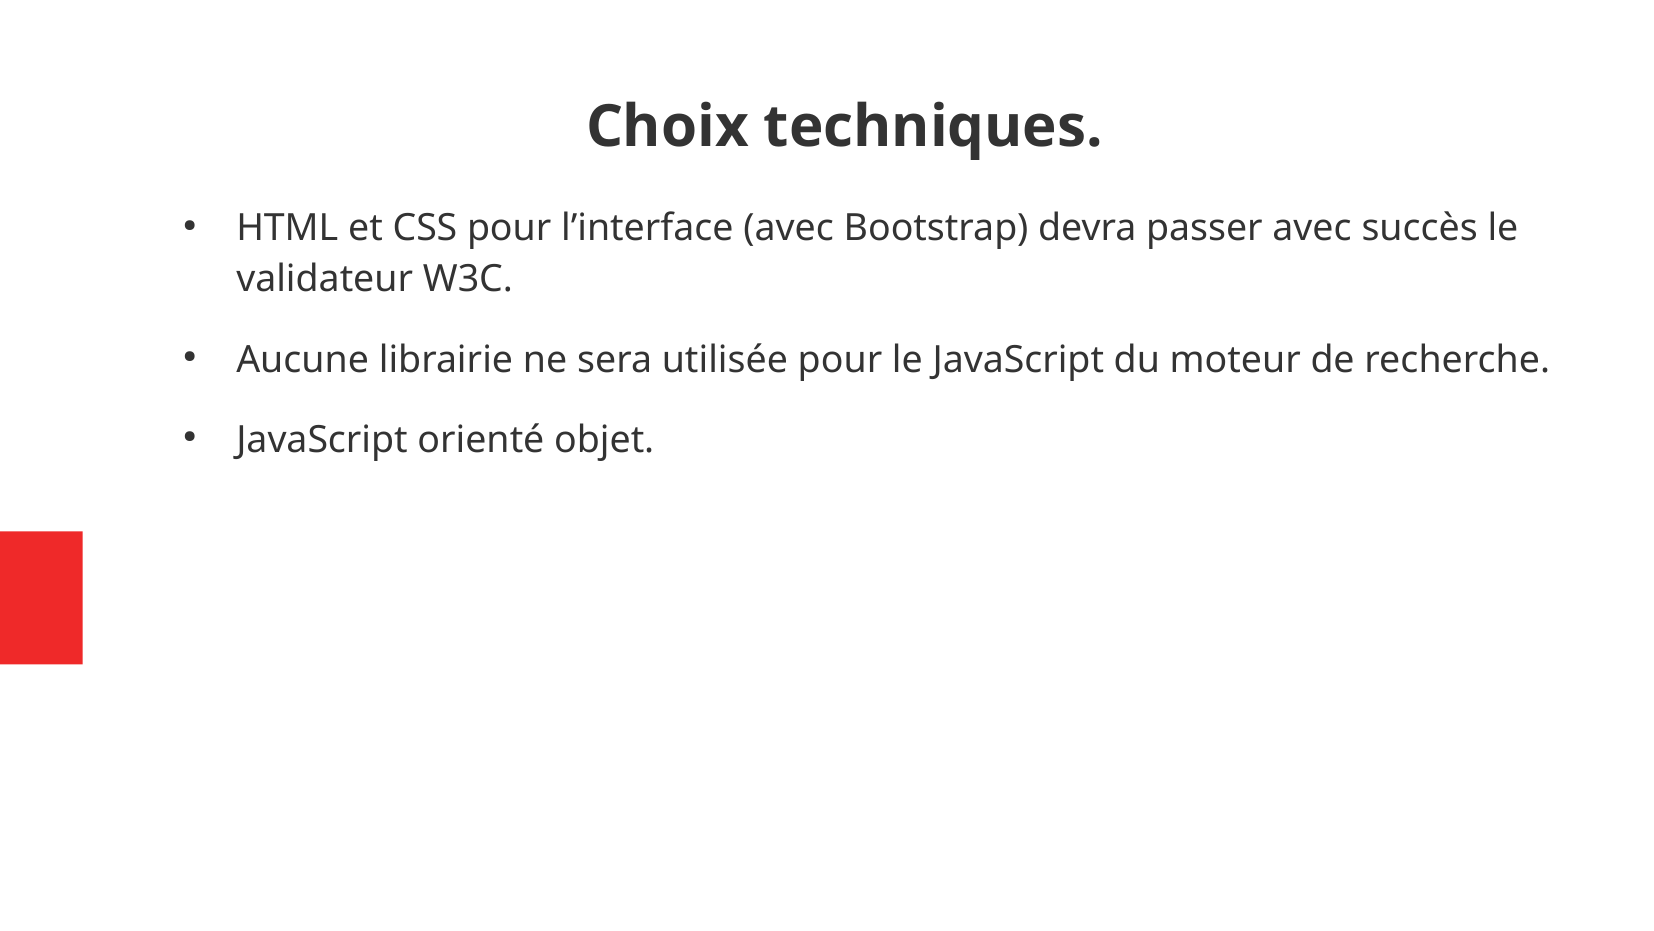

# Choix techniques.
HTML et CSS pour l’interface (avec Bootstrap) devra passer avec succès le validateur W3C.
Aucune librairie ne sera utilisée pour le JavaScript du moteur de recherche.
JavaScript orienté objet.